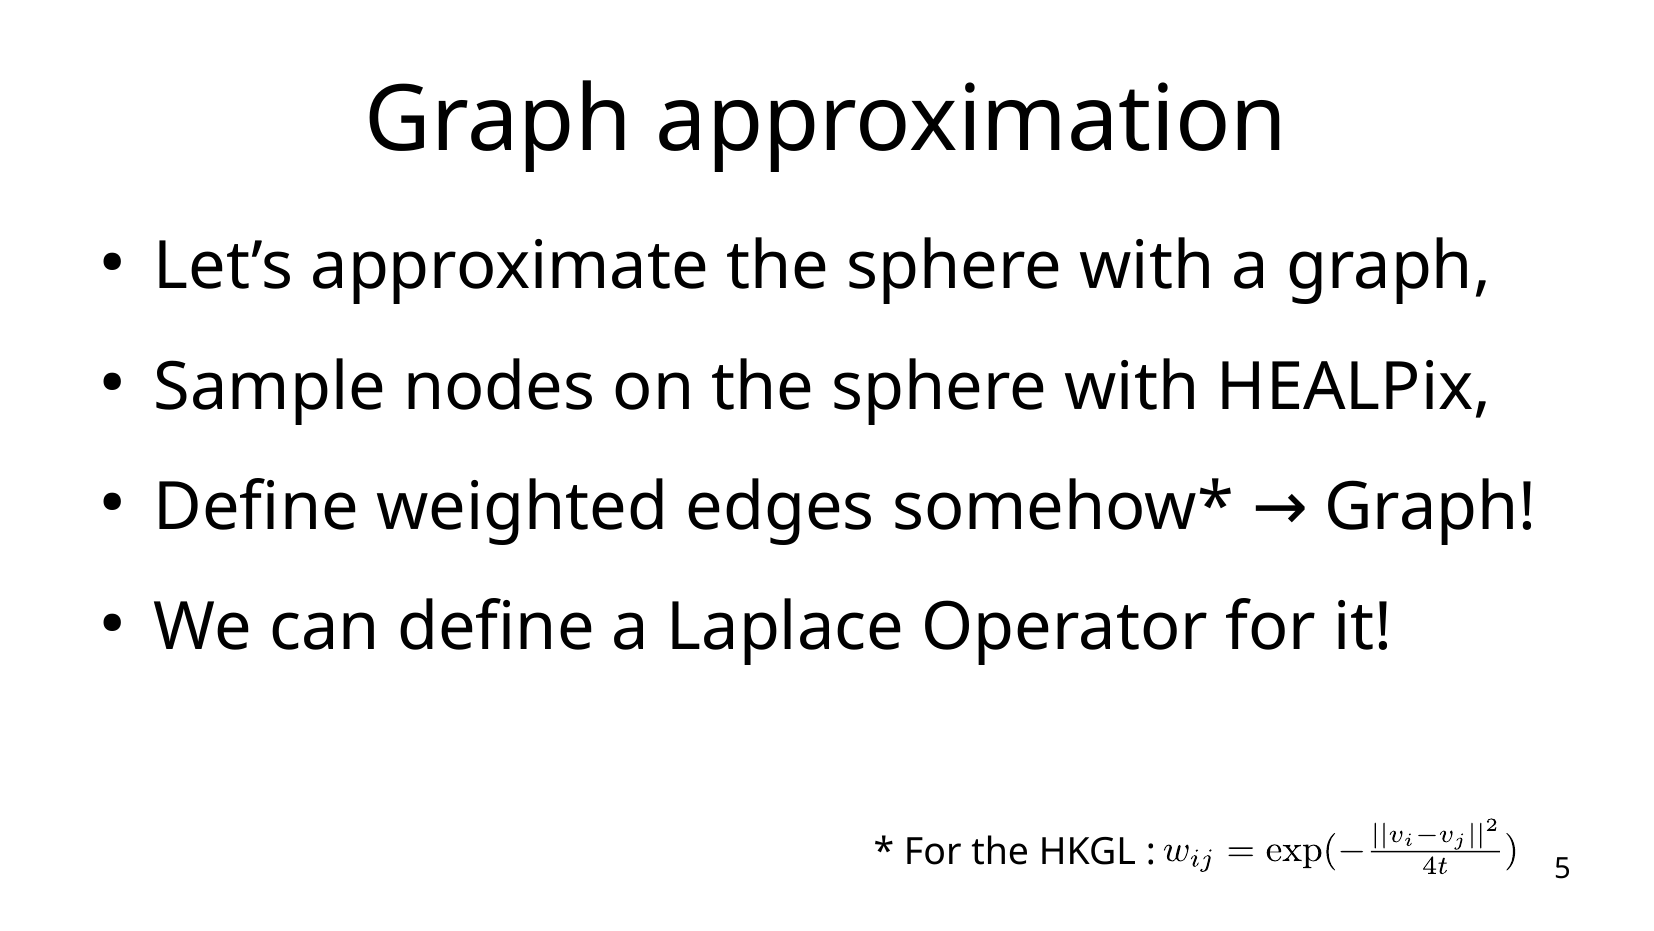

# Graph approximation
Let’s approximate the sphere with a graph,
Sample nodes on the sphere with HEALPix,
Define weighted edges somehow* → Graph!
We can define a Laplace Operator for it!
* For the HKGL :
5